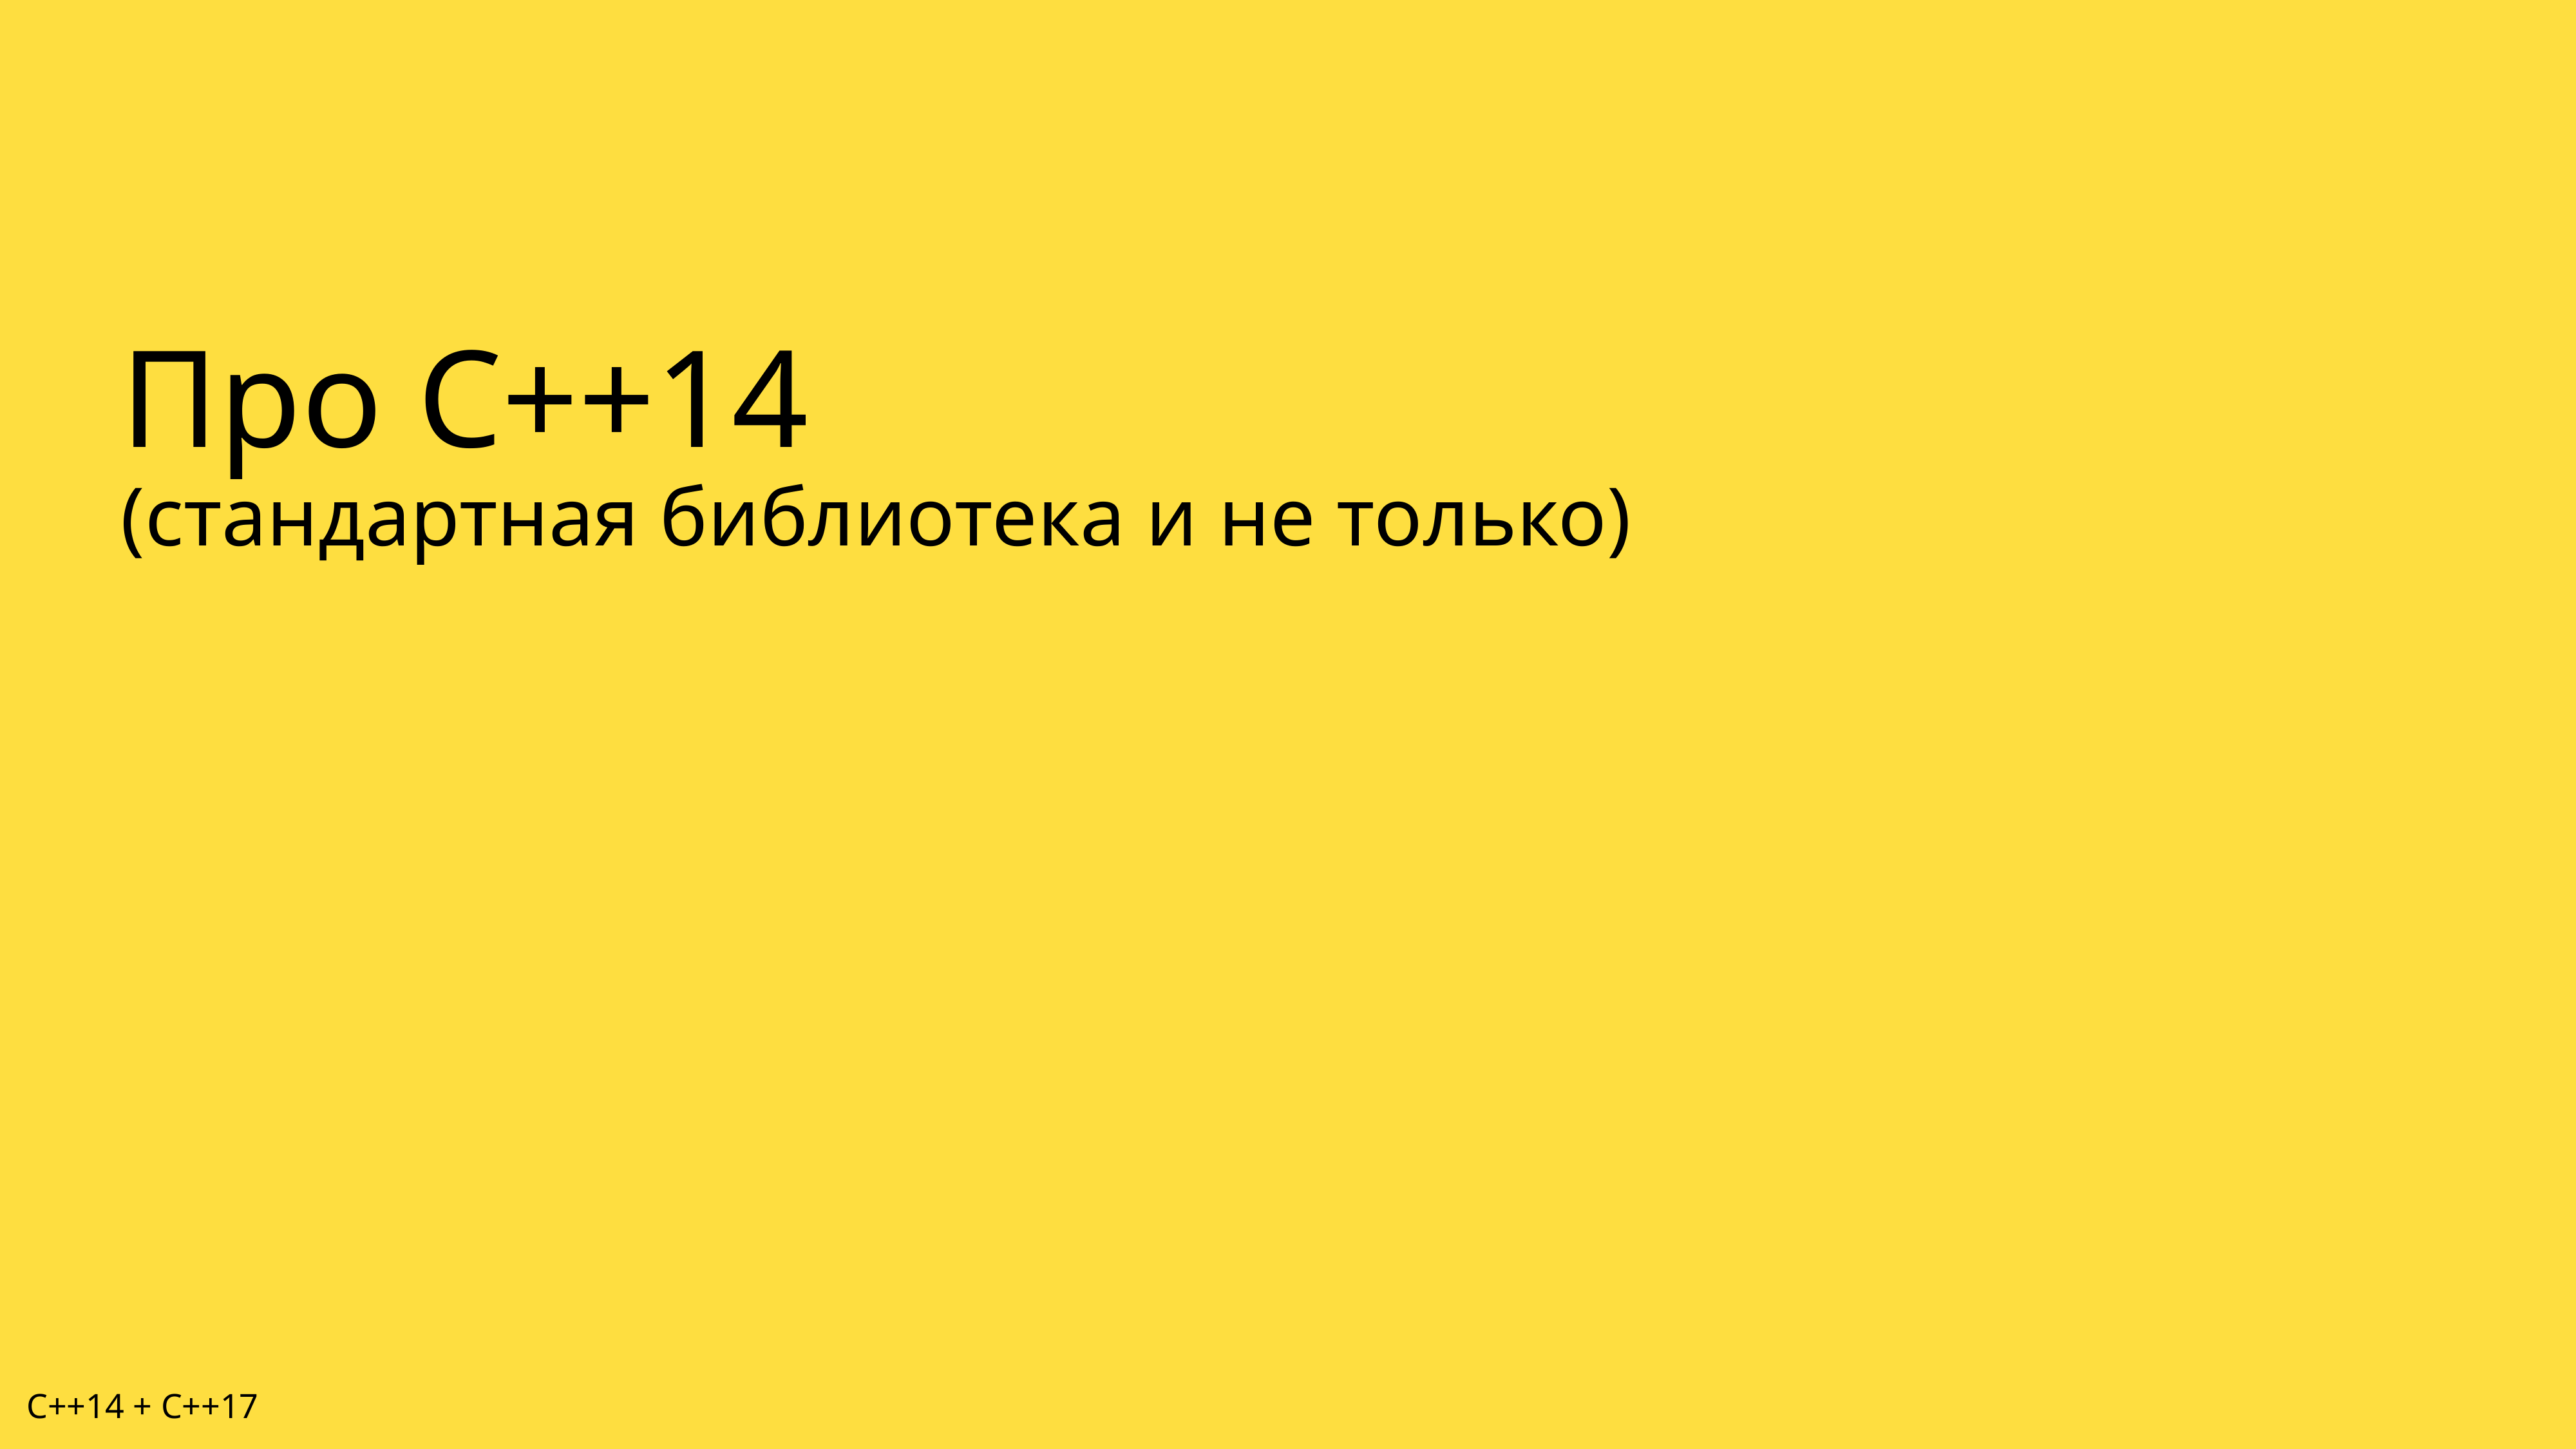

# Про С++14 (стандартная библиотека и не только)
C++14 + C++17